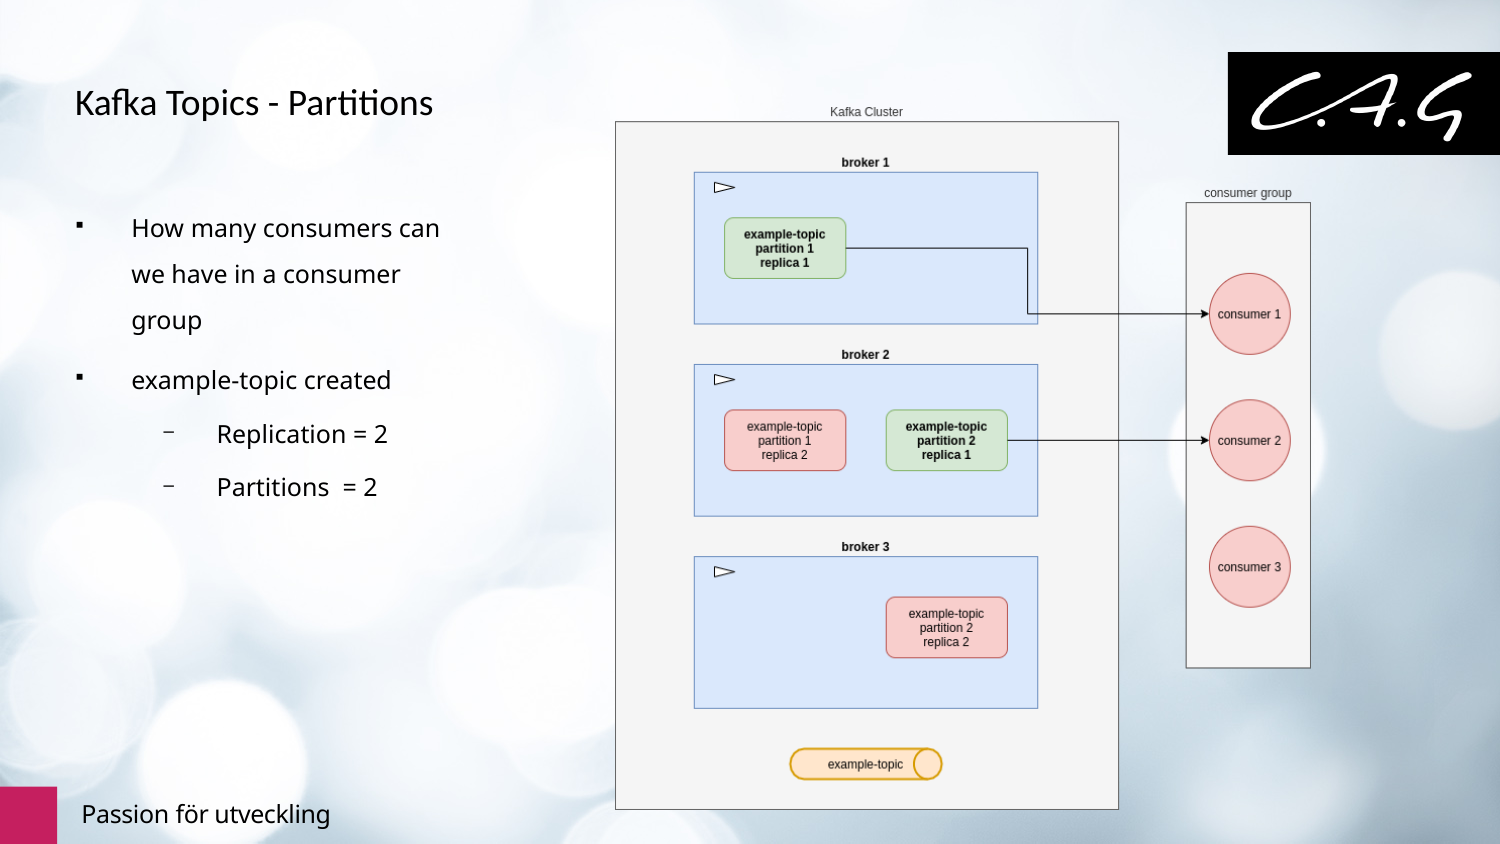

# Kafka Topics - Partitions
How many consumers can we have in a consumer group
example-topic created
Replication = 2
Partitions = 2